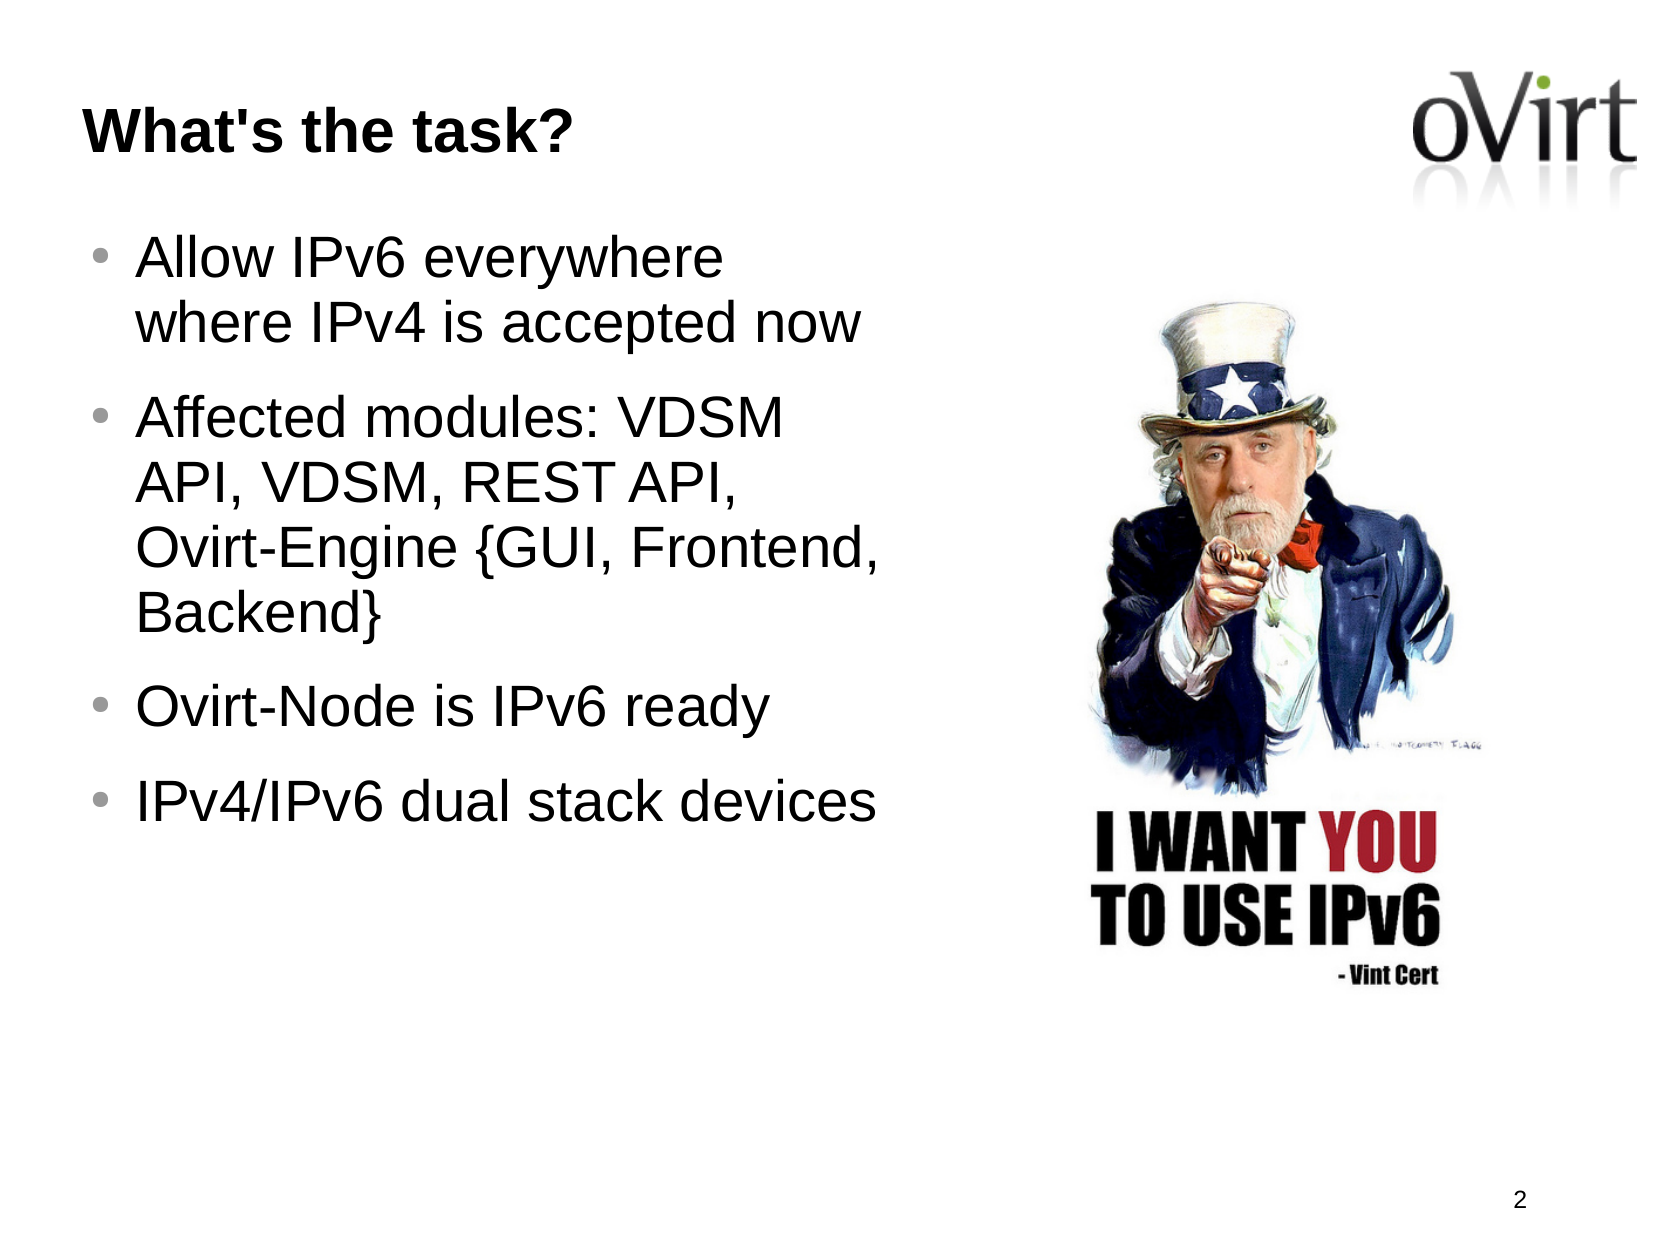

# What's the task?
Allow IPv6 everywhere where IPv4 is accepted now
Affected modules: VDSM API, VDSM, REST API, Ovirt-Engine {GUI, Frontend, Backend}
Ovirt-Node is IPv6 ready
IPv4/IPv6 dual stack devices